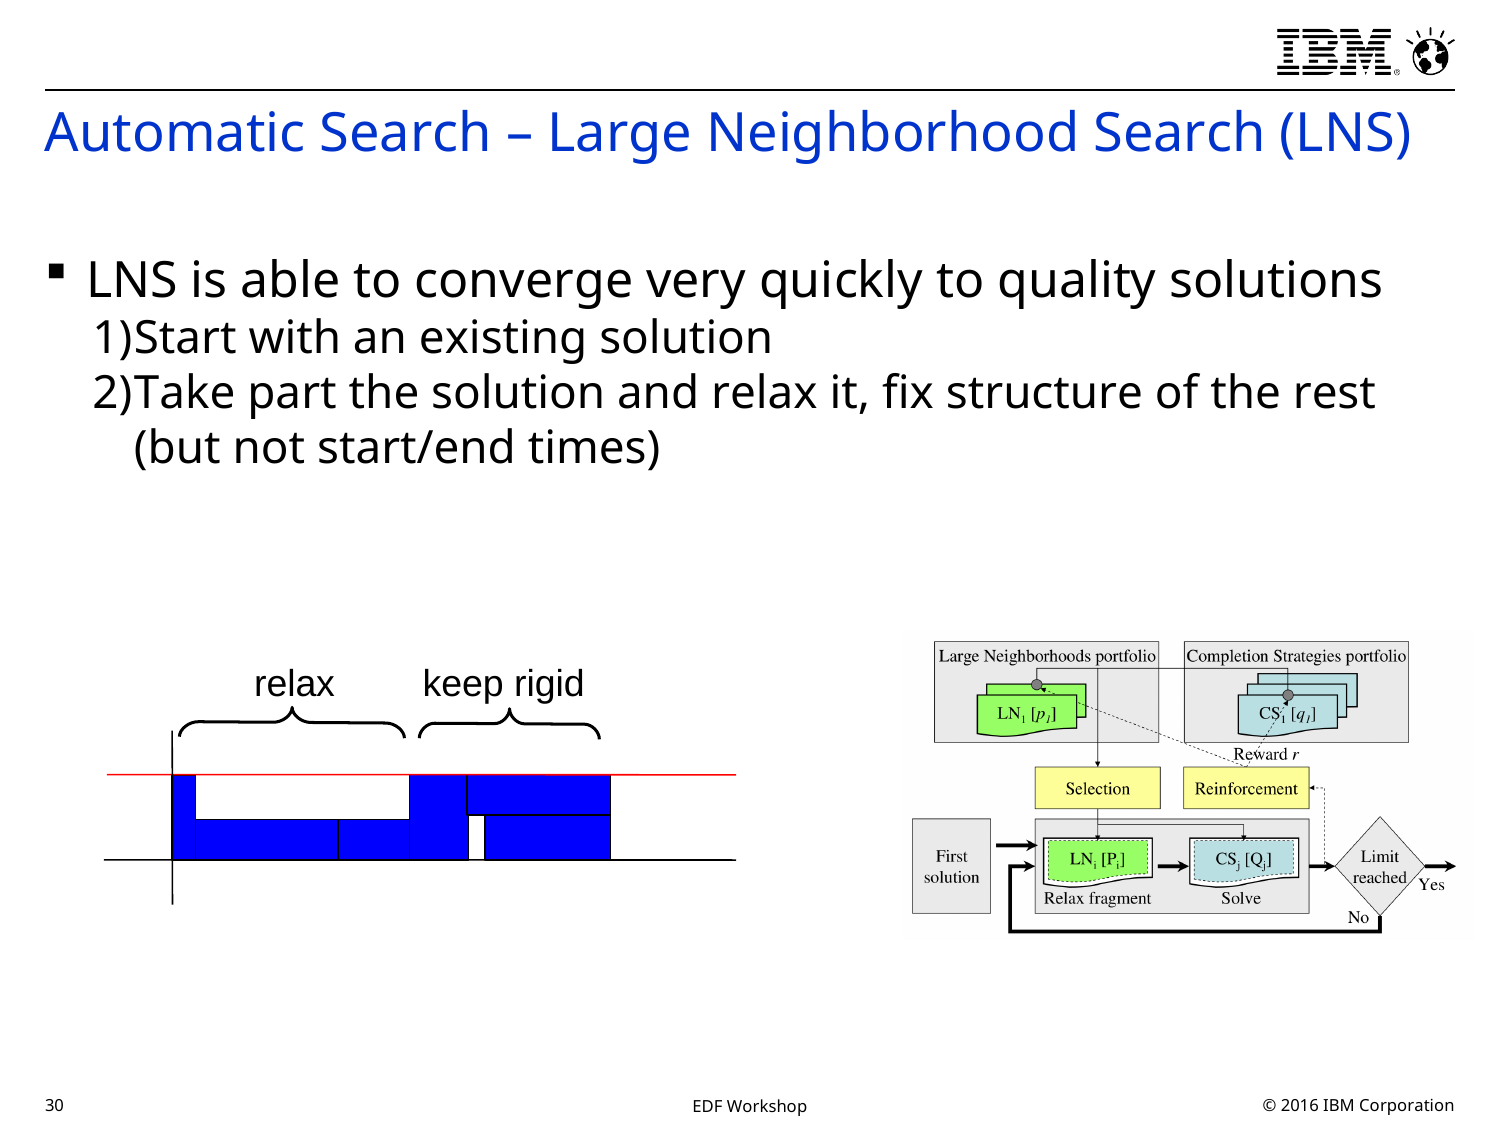

# Automatic Search – Large Neighborhood Search (LNS)
LNS is able to converge very quickly to quality solutions
Start with an existing solution
Take part the solution and relax it, fix structure of the rest (but not start/end times)
relax
keep rigid
30